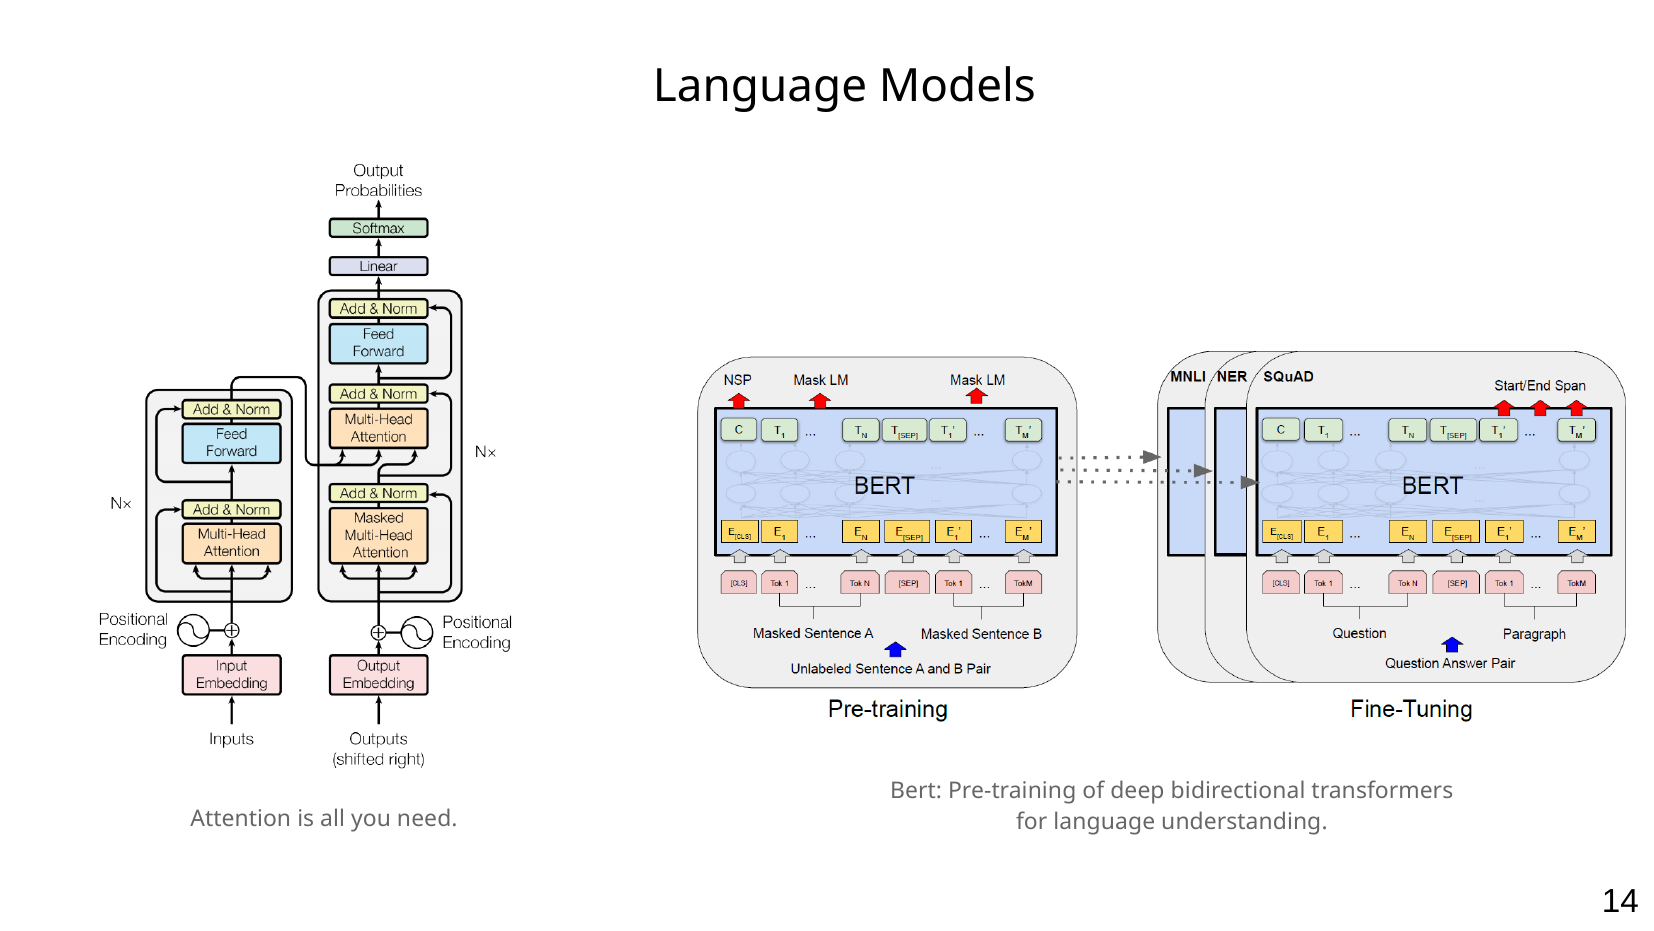

Language Models
Bert: Pre-training of deep bidirectional transformers for language understanding.
Attention is all you need.